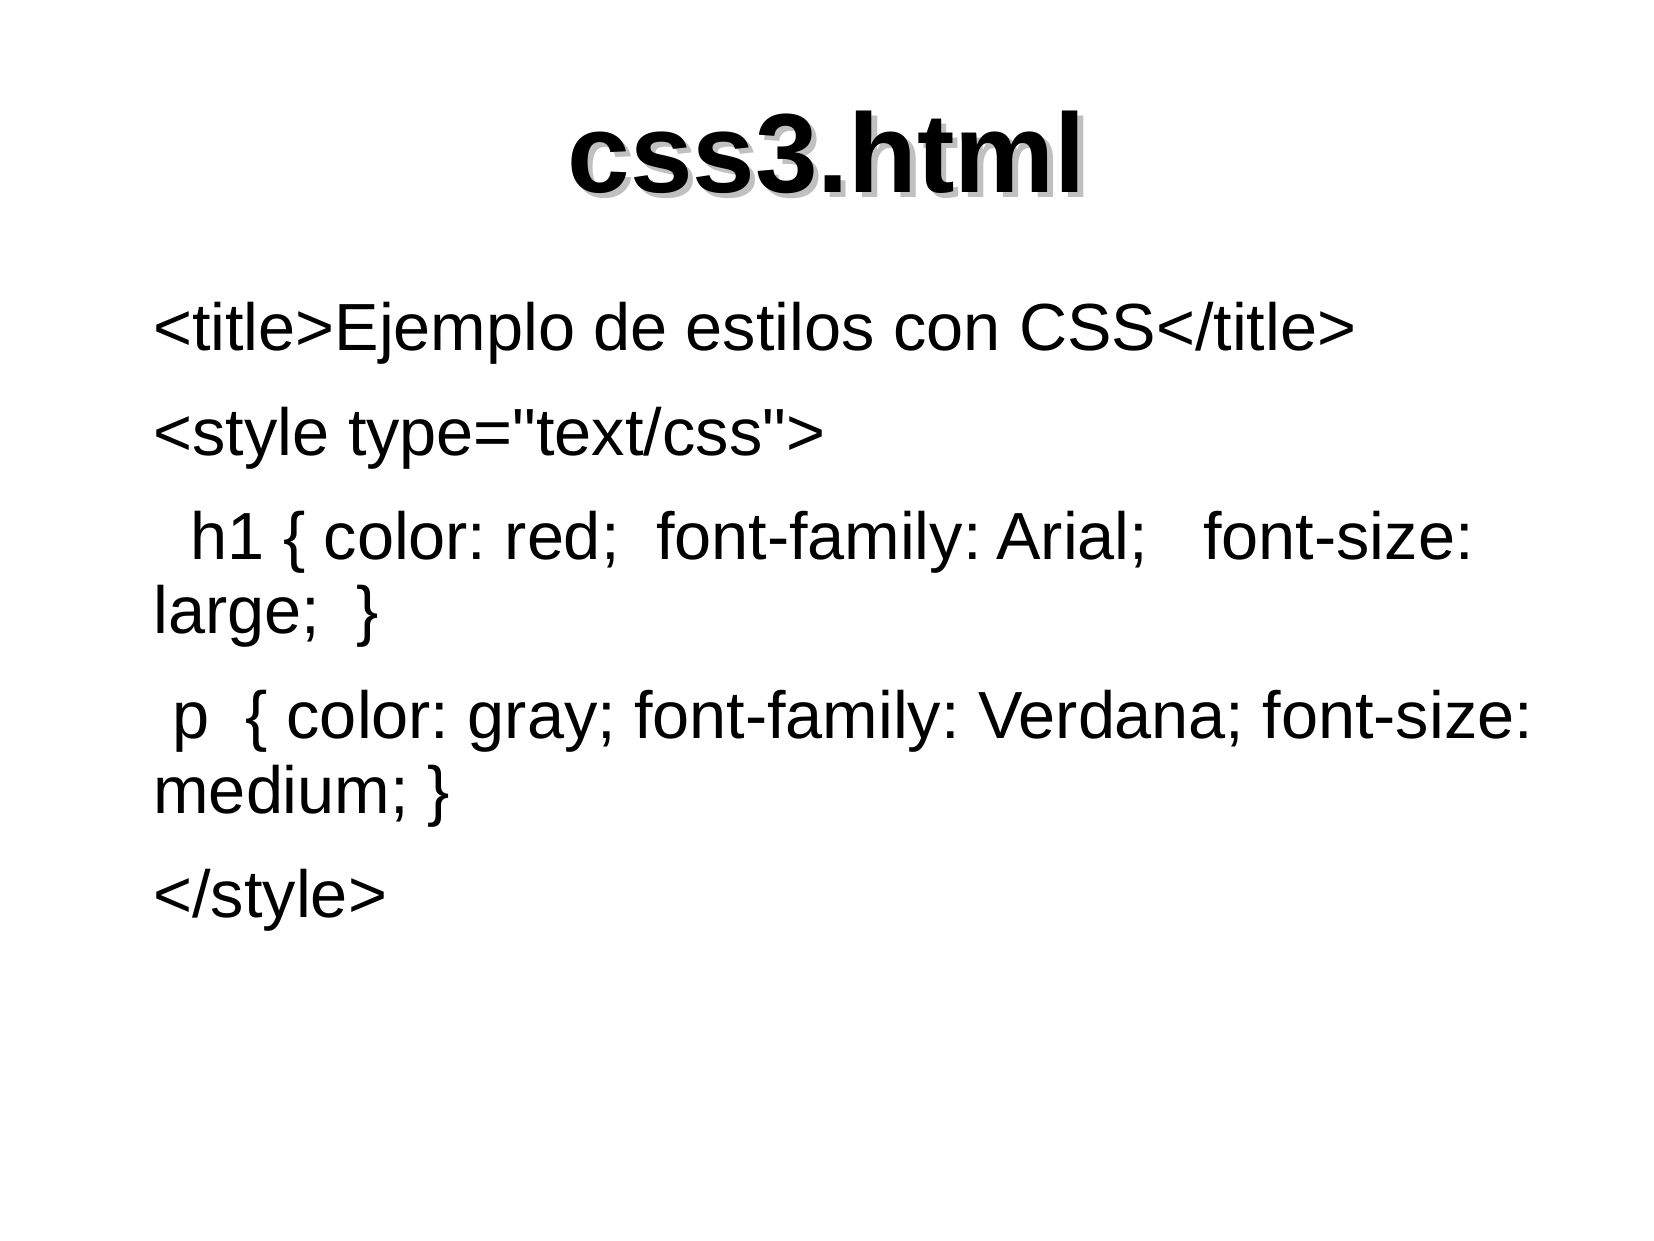

css3.html
# <title>Ejemplo de estilos con CSS</title>
<style type="text/css">
 h1 { color: red; font-family: Arial; font-size: large; }
 p { color: gray; font-family: Verdana; font-size: medium; }
</style>